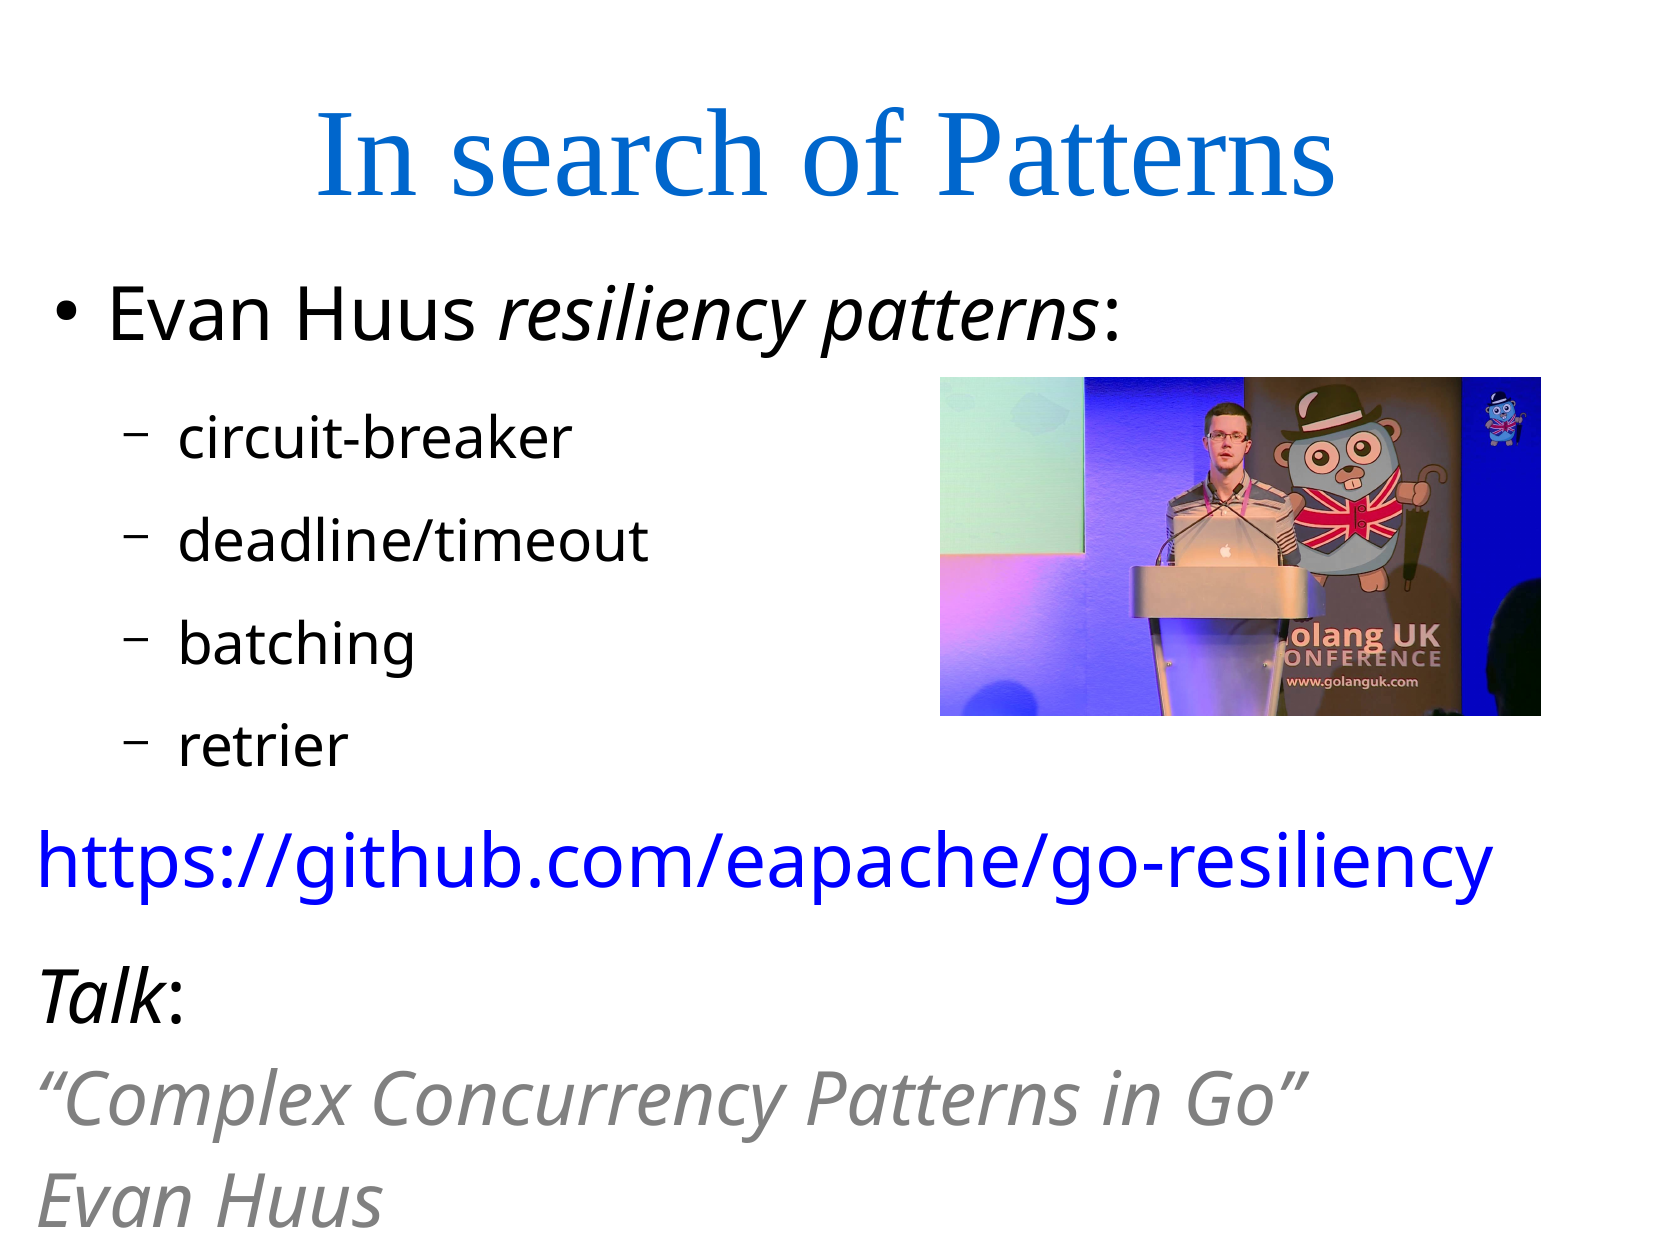

# In search of Patterns
Evan Huus resiliency patterns:
circuit-breaker
deadline/timeout
batching
retrier
https://github.com/eapache/go-resiliency
Talk:
“Complex Concurrency Patterns in Go”
Evan Huus
Golang UK, August 2015